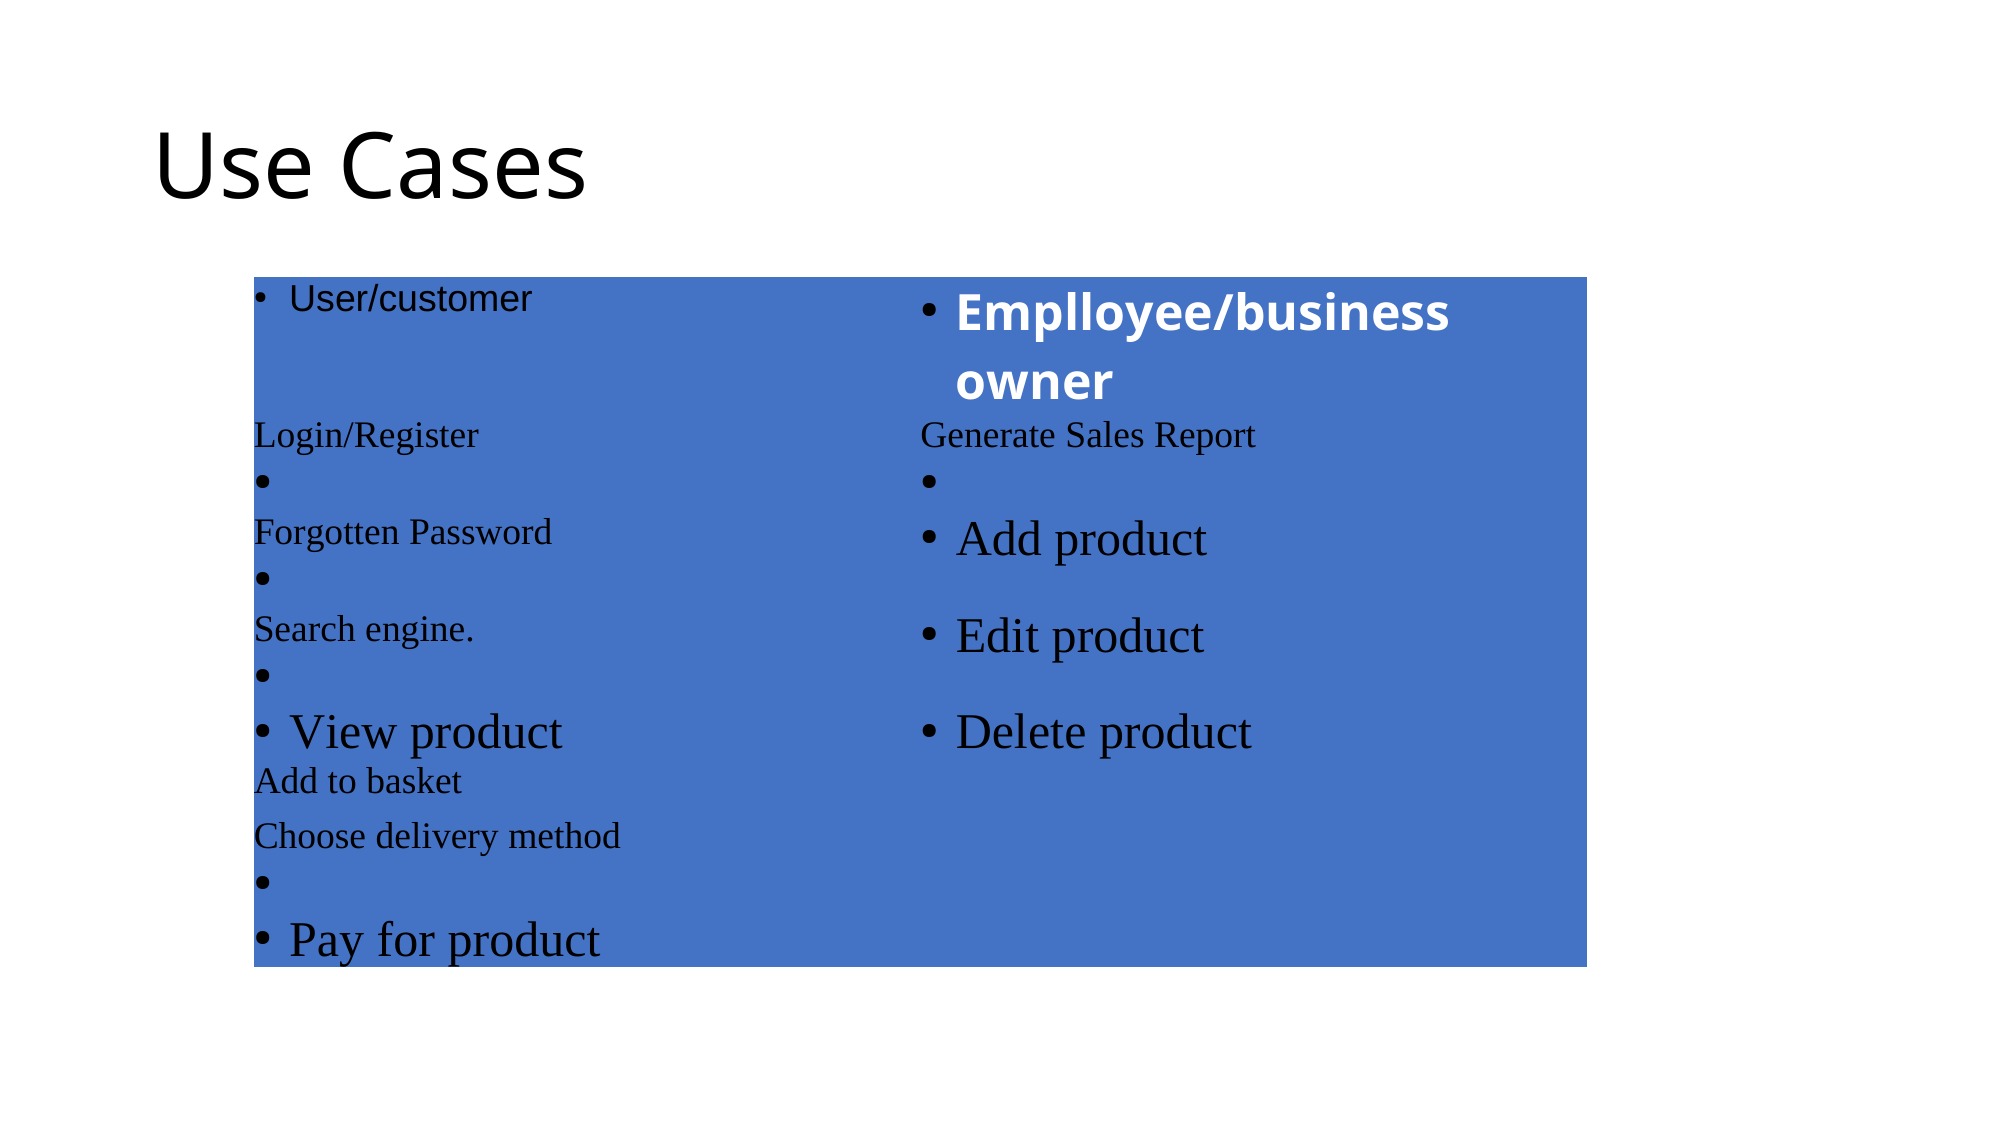

# Use Cases
| User/customer | Emplloyee/business owner |
| --- | --- |
| Login/Register | Generate Sales Report |
| Forgotten Password | Add product |
| Search engine. | Edit product |
| View product | Delete product |
| Add to basket | |
| Choose delivery method | |
| Pay for product | |